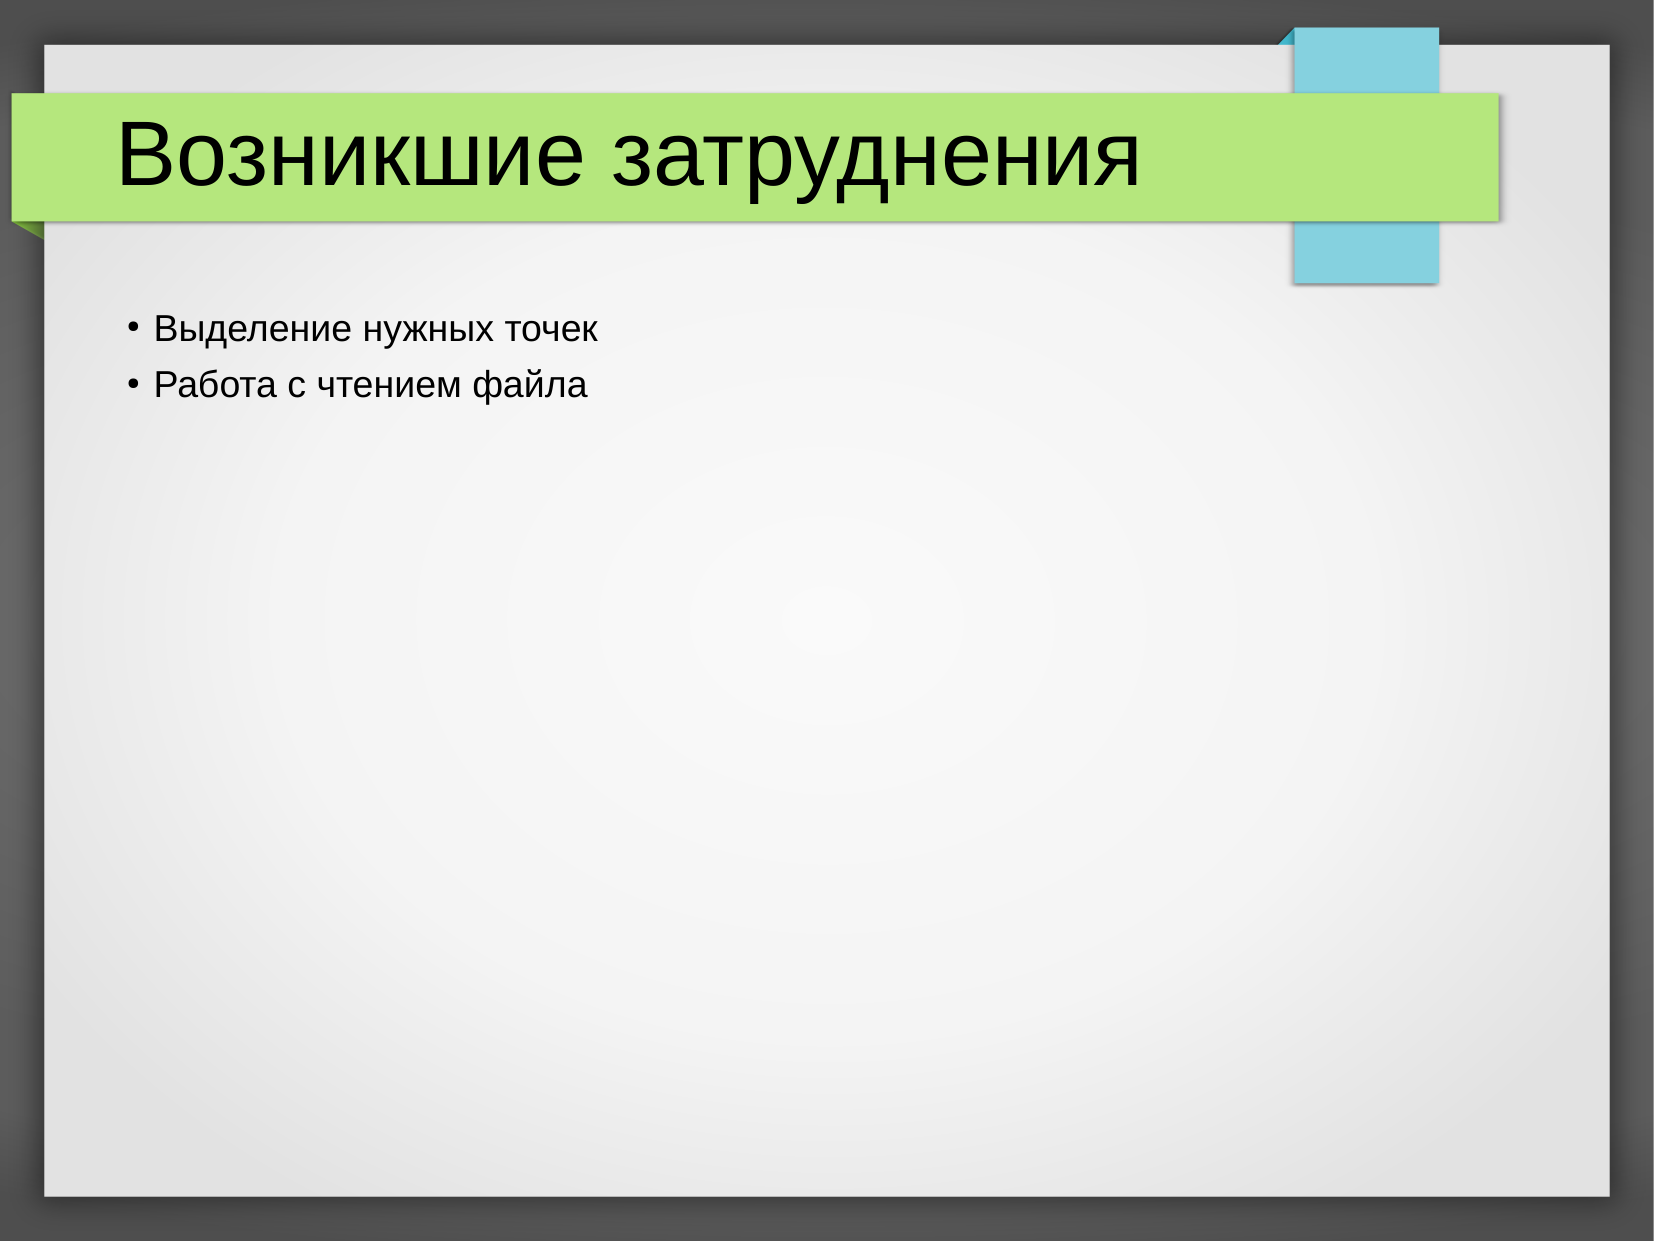

# Возникшие затруднения
Выделение нужных точек
Работа с чтением файла